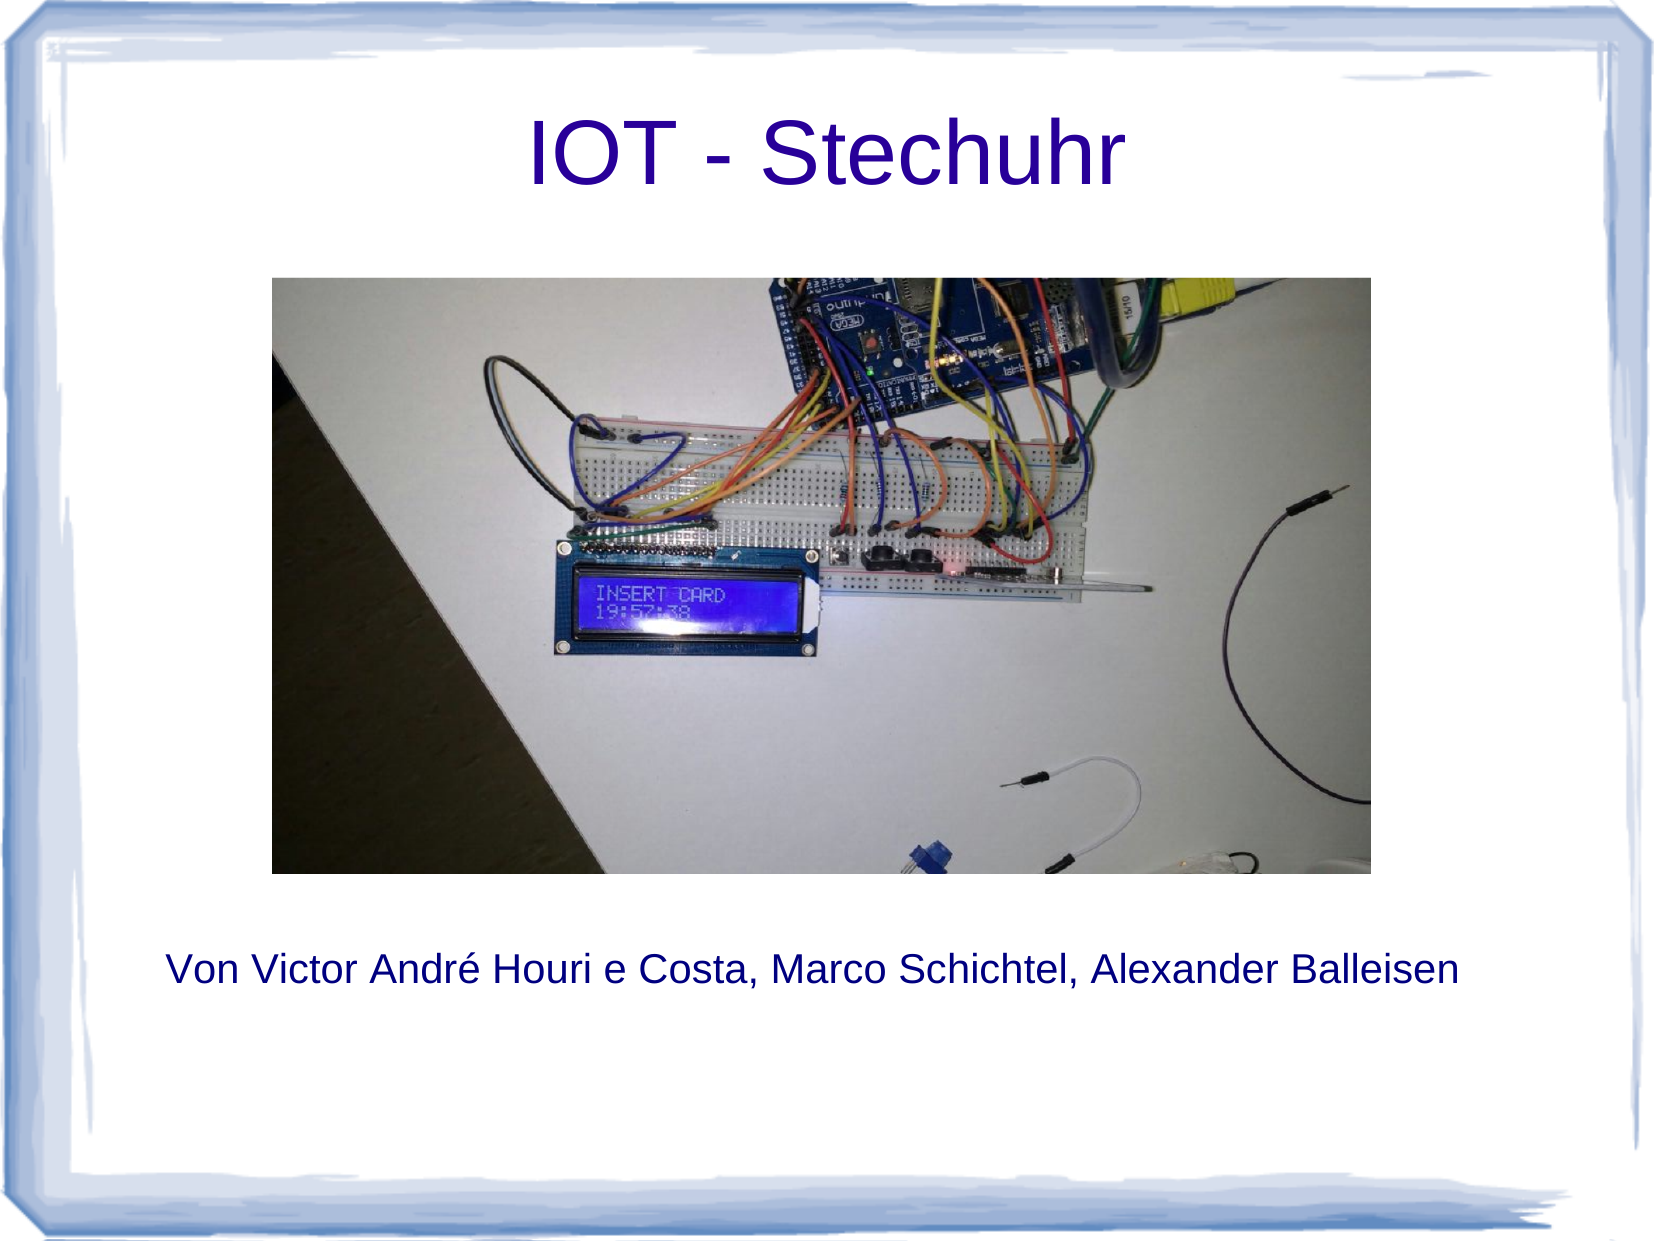

# IOT - Stechuhr
Von Victor André Houri e Costa, Marco Schichtel, Alexander Balleisen